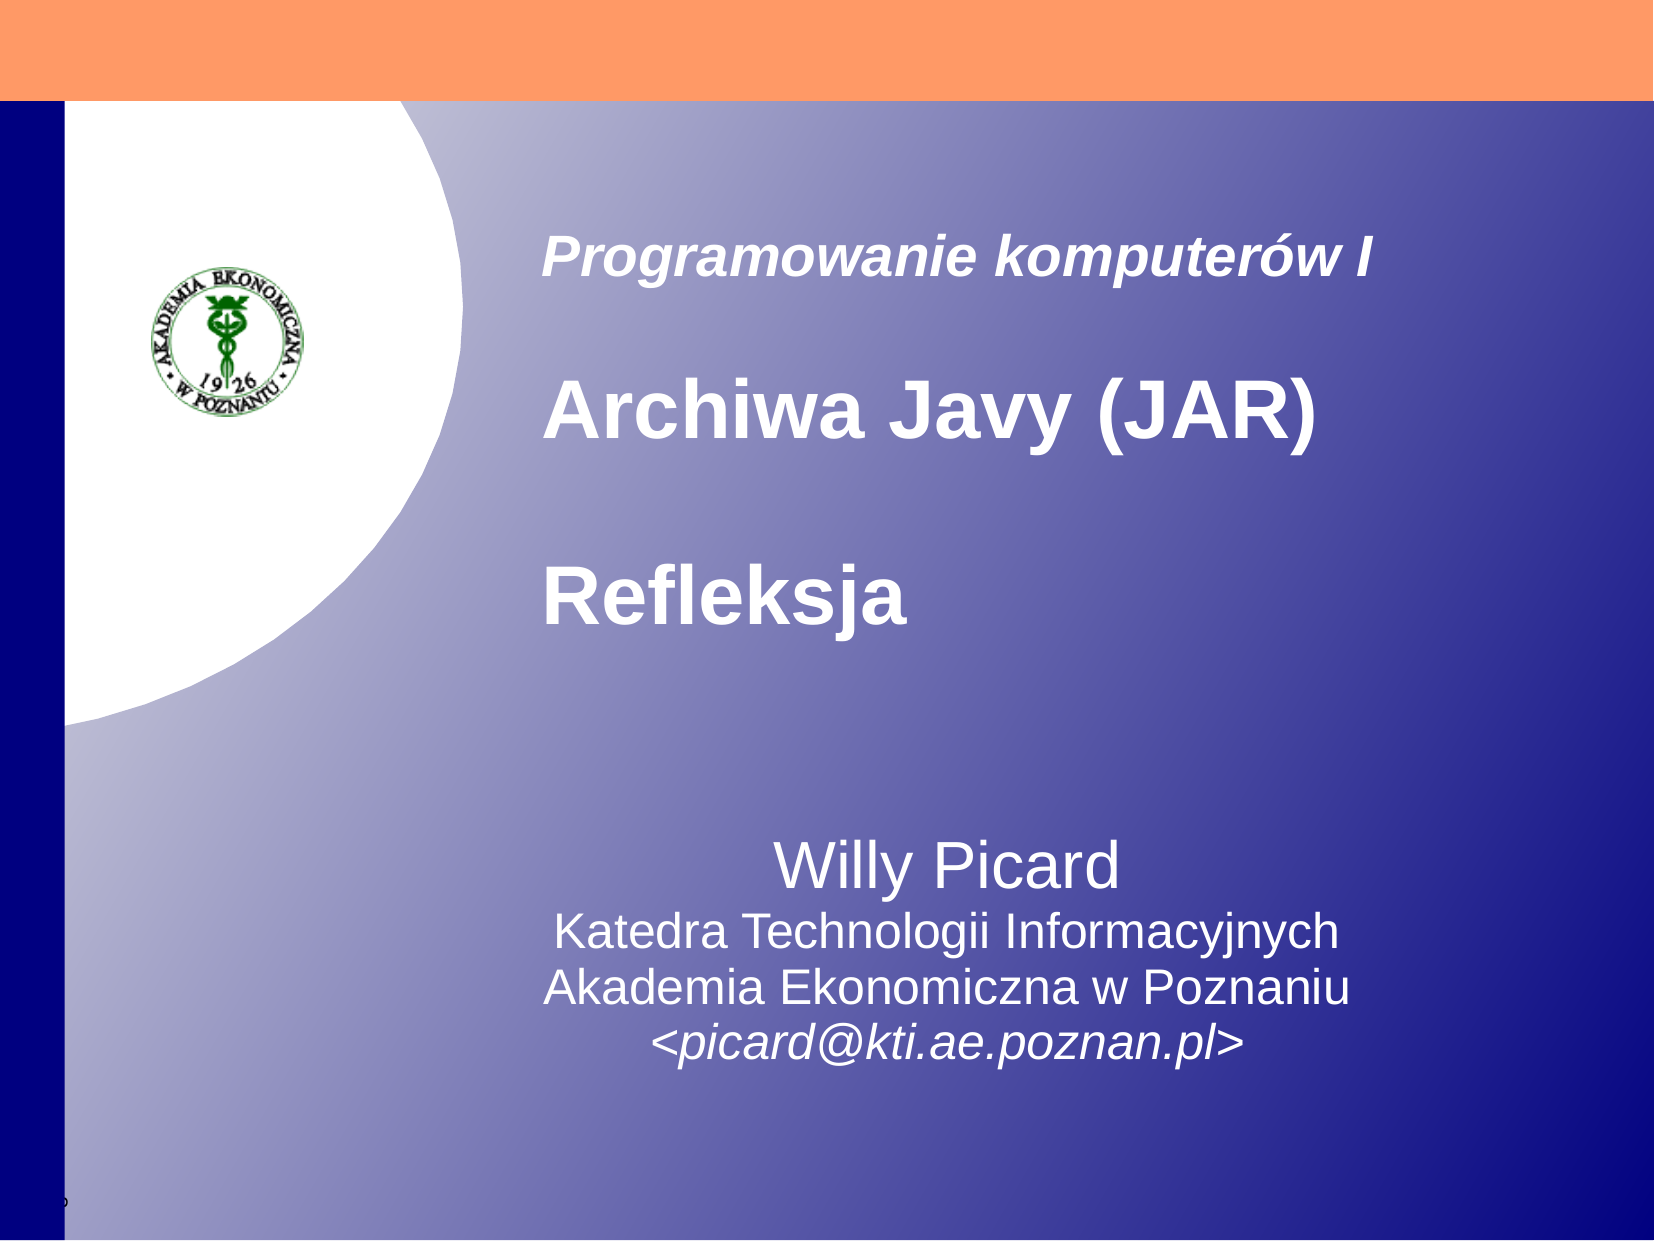

# Programowanie komputerów I Archiwa Javy (JAR) Refleksja